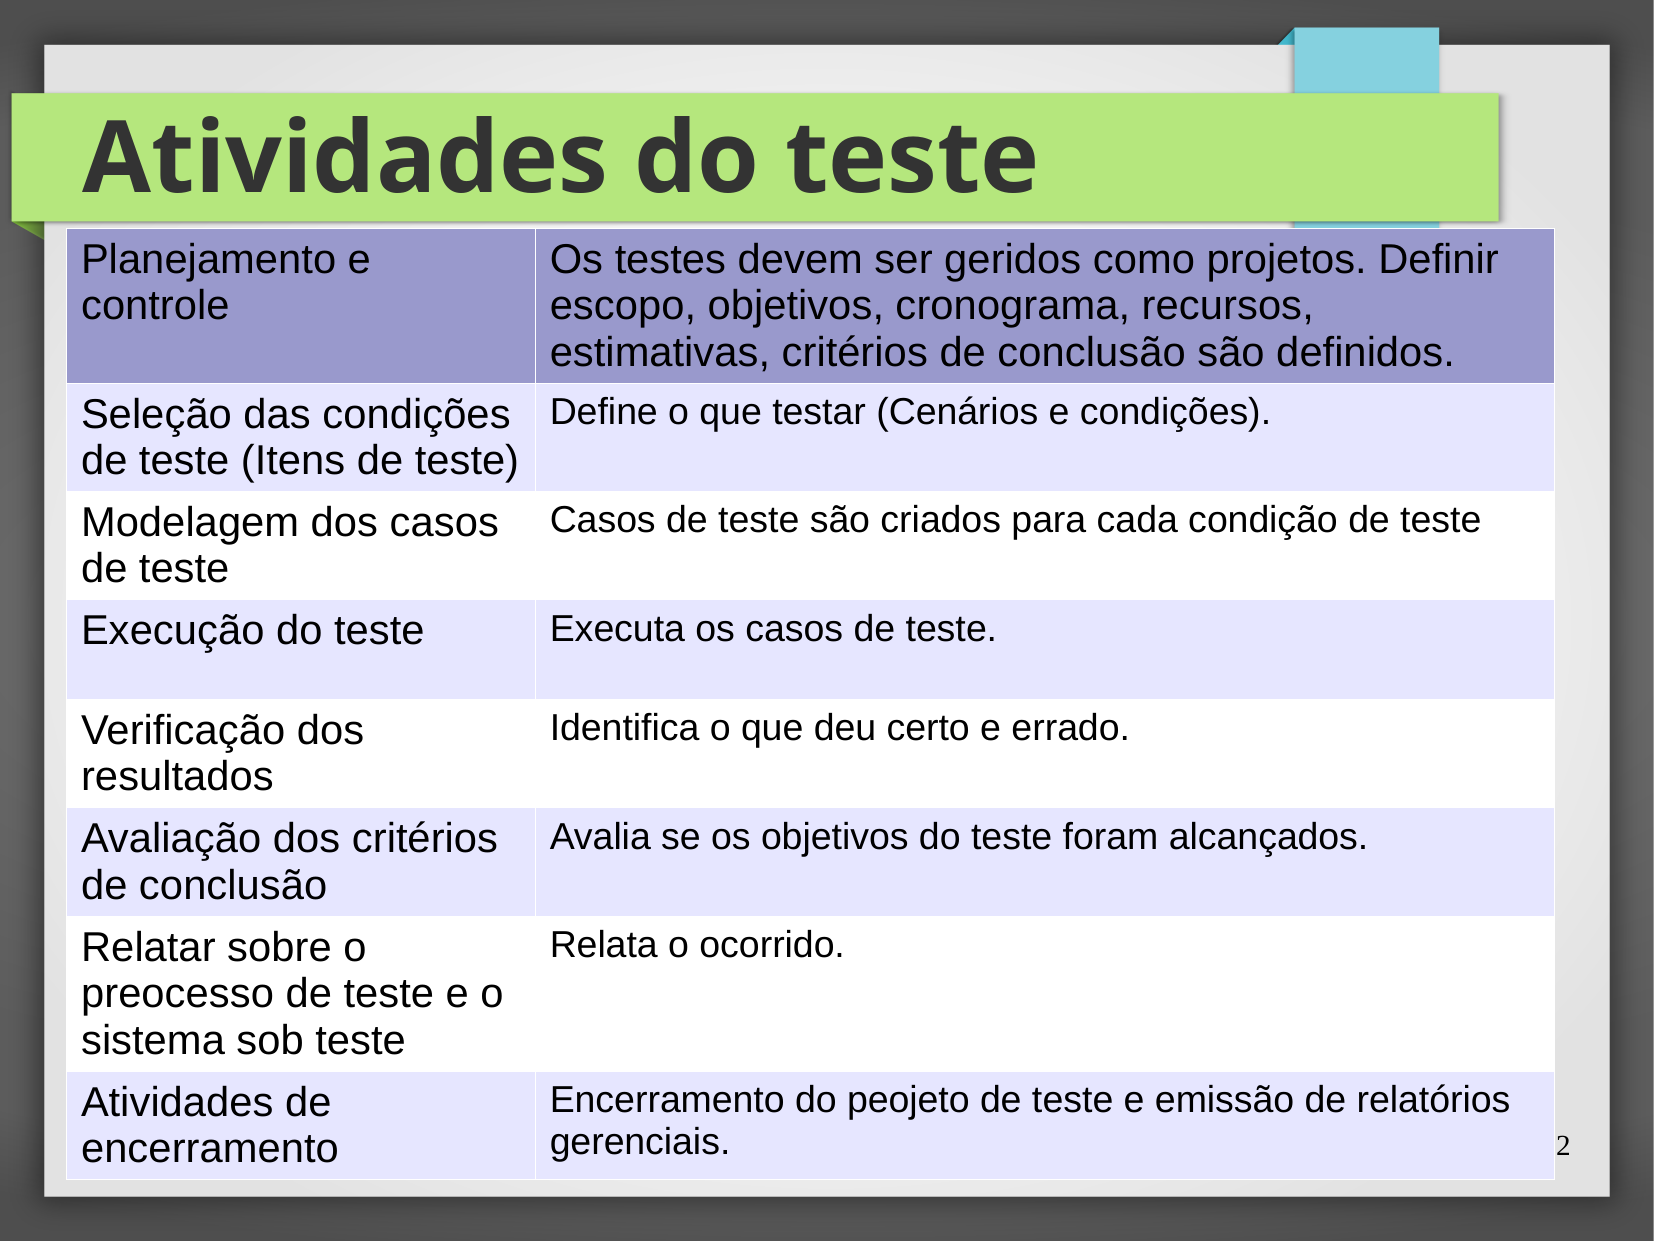

# Atividades do teste
| Planejamento e controle | Os testes devem ser geridos como projetos. Definir escopo, objetivos, cronograma, recursos, estimativas, critérios de conclusão são definidos. |
| --- | --- |
| Seleção das condições de teste (Itens de teste) | Define o que testar (Cenários e condições). |
| Modelagem dos casos de teste | Casos de teste são criados para cada condição de teste |
| Execução do teste | Executa os casos de teste. |
| Verificação dos resultados | Identifica o que deu certo e errado. |
| Avaliação dos critérios de conclusão | Avalia se os objetivos do teste foram alcançados. |
| Relatar sobre o preocesso de teste e o sistema sob teste | Relata o ocorrido. |
| Atividades de encerramento | Encerramento do peojeto de teste e emissão de relatórios gerenciais. |
62